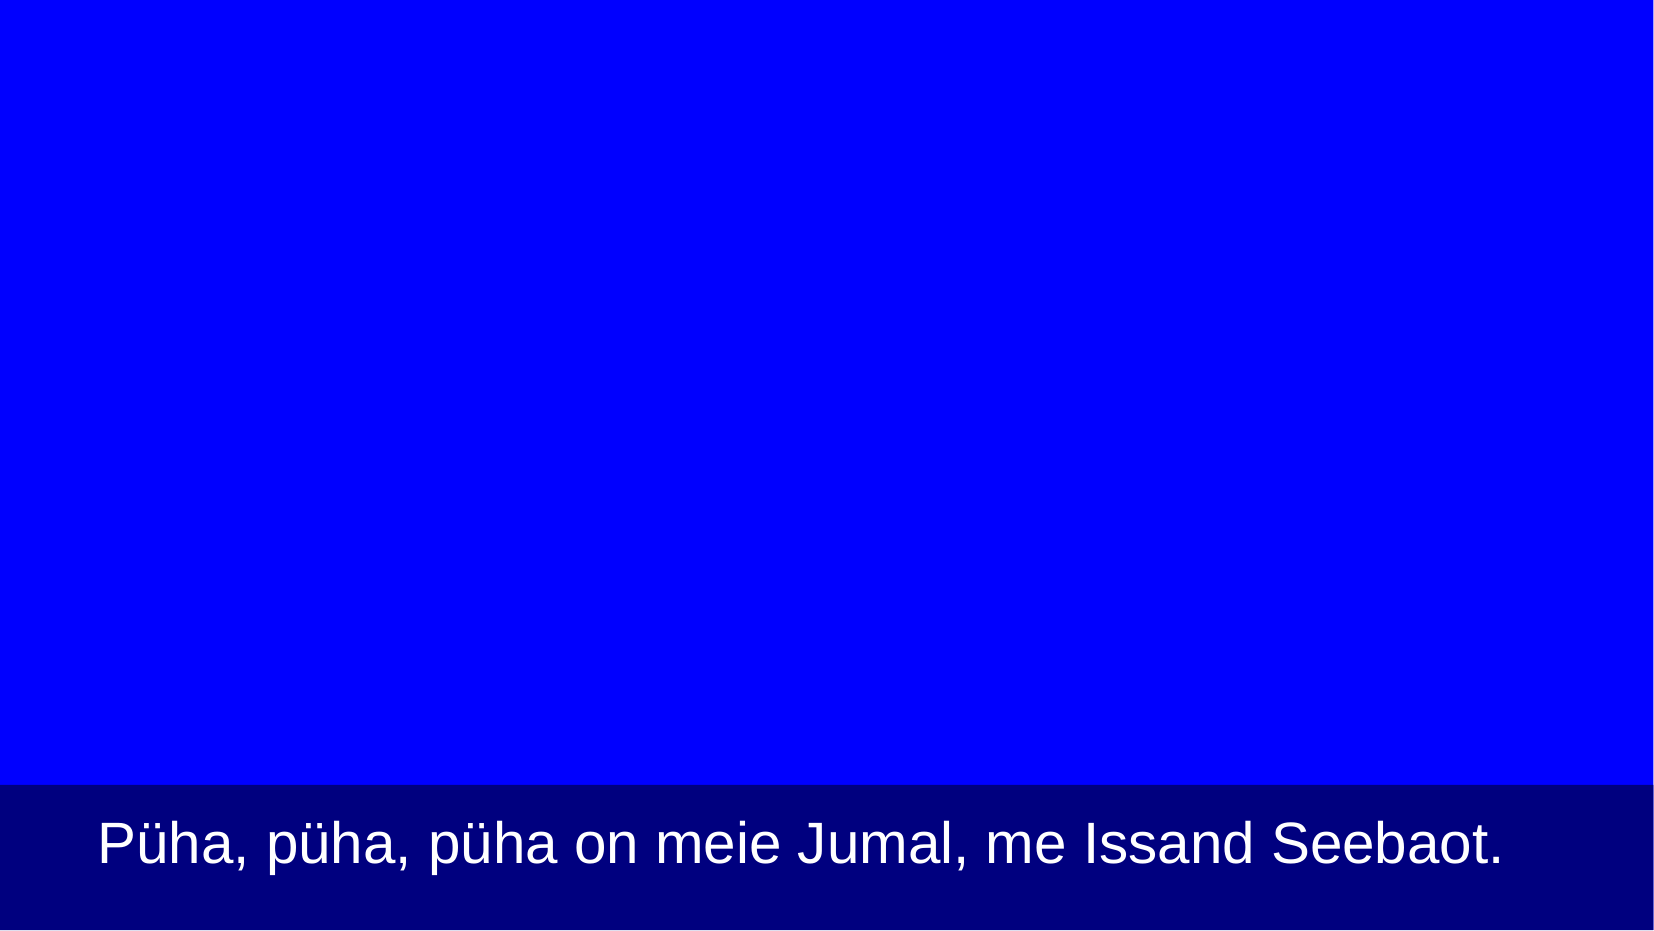

Püha, püha, püha on meie Jumal, me Issand Seebaot.